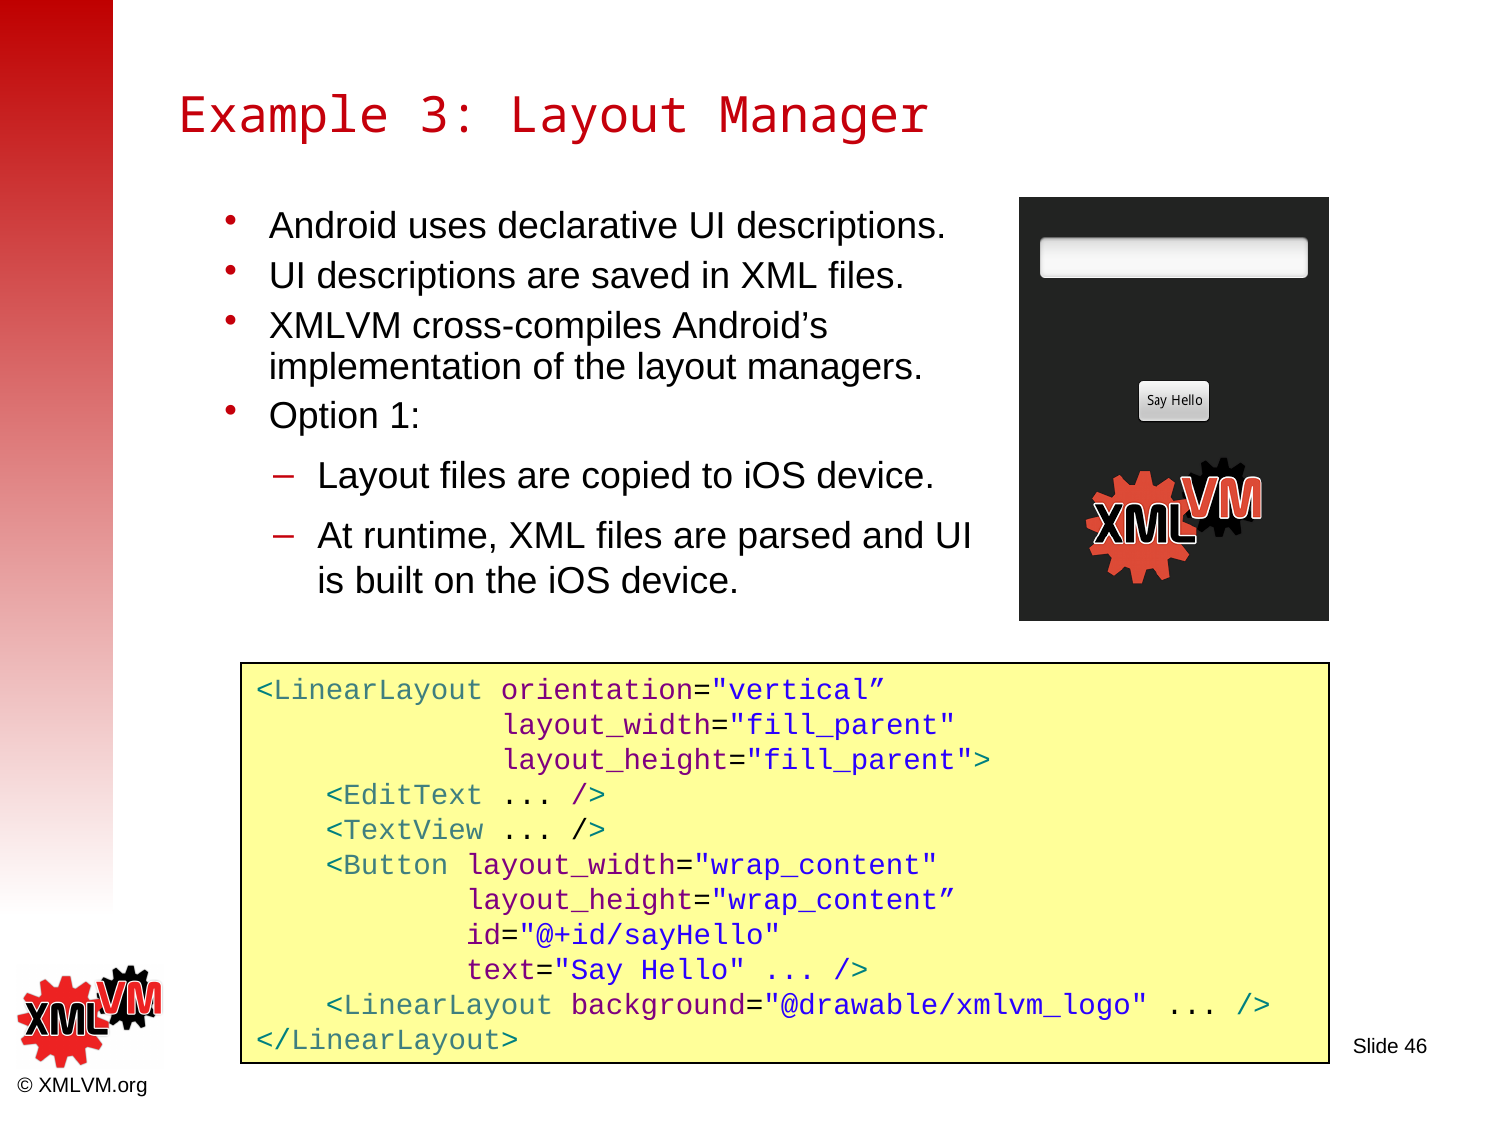

# Example 3: Layout Manager
Android uses declarative UI descriptions.
UI descriptions are saved in XML files.
XMLVM cross-compiles Android’s implementation of the layout managers.
Option 1:
Layout files are copied to iOS device.
At runtime, XML files are parsed and UI is built on the iOS device.
<LinearLayout orientation="vertical”
 layout_width="fill_parent"
 layout_height="fill_parent">
 <EditText ... />
 <TextView ... />
 <Button layout_width="wrap_content"
 layout_height="wrap_content”
 id="@+id/sayHello"
 text="Say Hello" ... />
 <LinearLayout background="@drawable/xmlvm_logo" ... />
</LinearLayout>